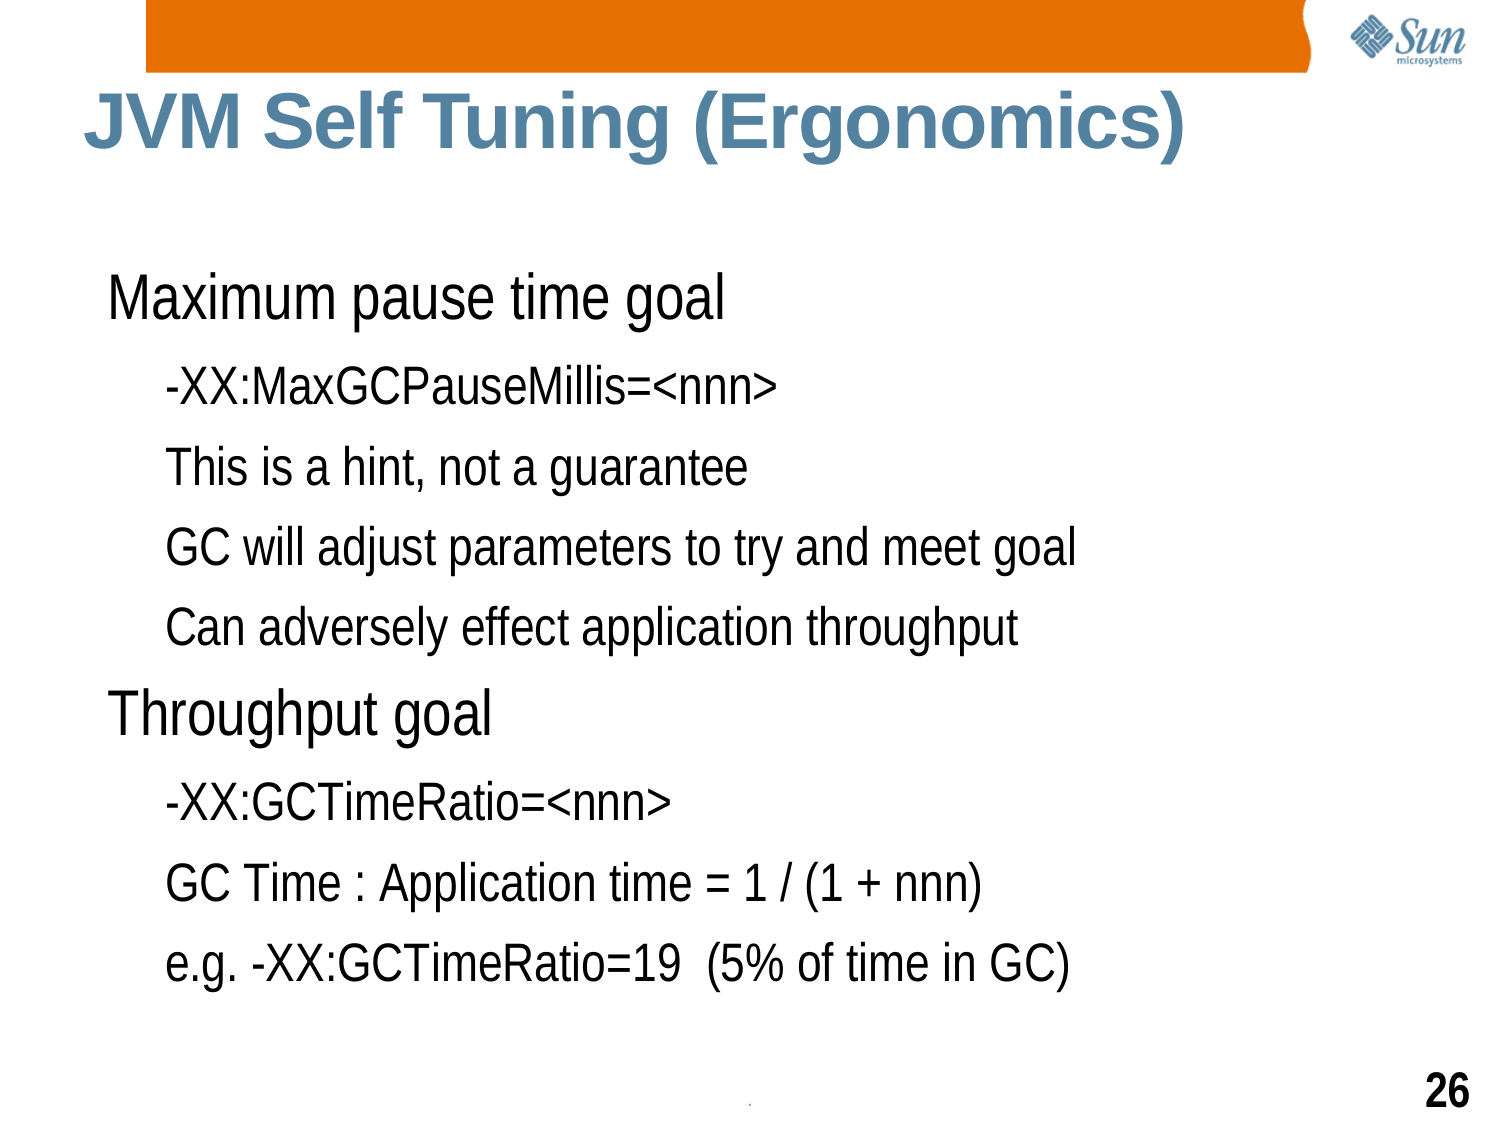

# JVM Self Tuning (Ergonomics)
Maximum pause time goal
-XX:MaxGCPauseMillis=<nnn>
This is a hint, not a guarantee
GC will adjust parameters to try and meet goal
Can adversely effect application throughput
Throughput goal
-XX:GCTimeRatio=<nnn>
GC Time : Application time = 1 / (1 + nnn)
e.g. -XX:GCTimeRatio=19 (5% of time in GC)